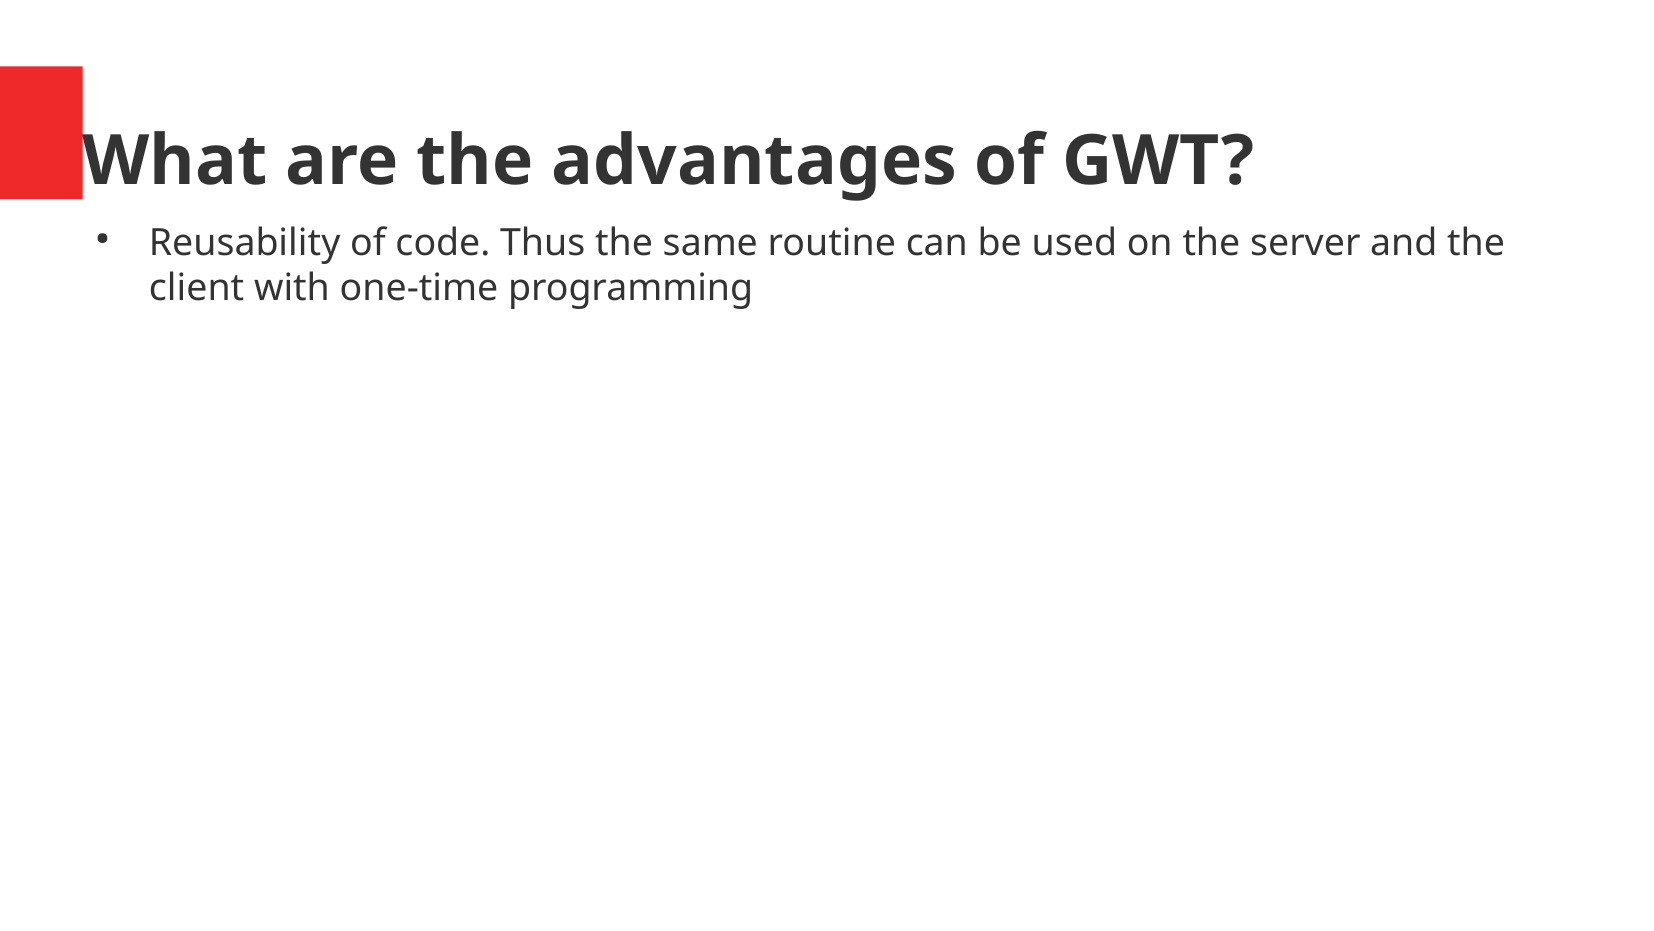

# What are the advantages of GWT?
Reusability of code. Thus the same routine can be used on the server and the client with one-time programming